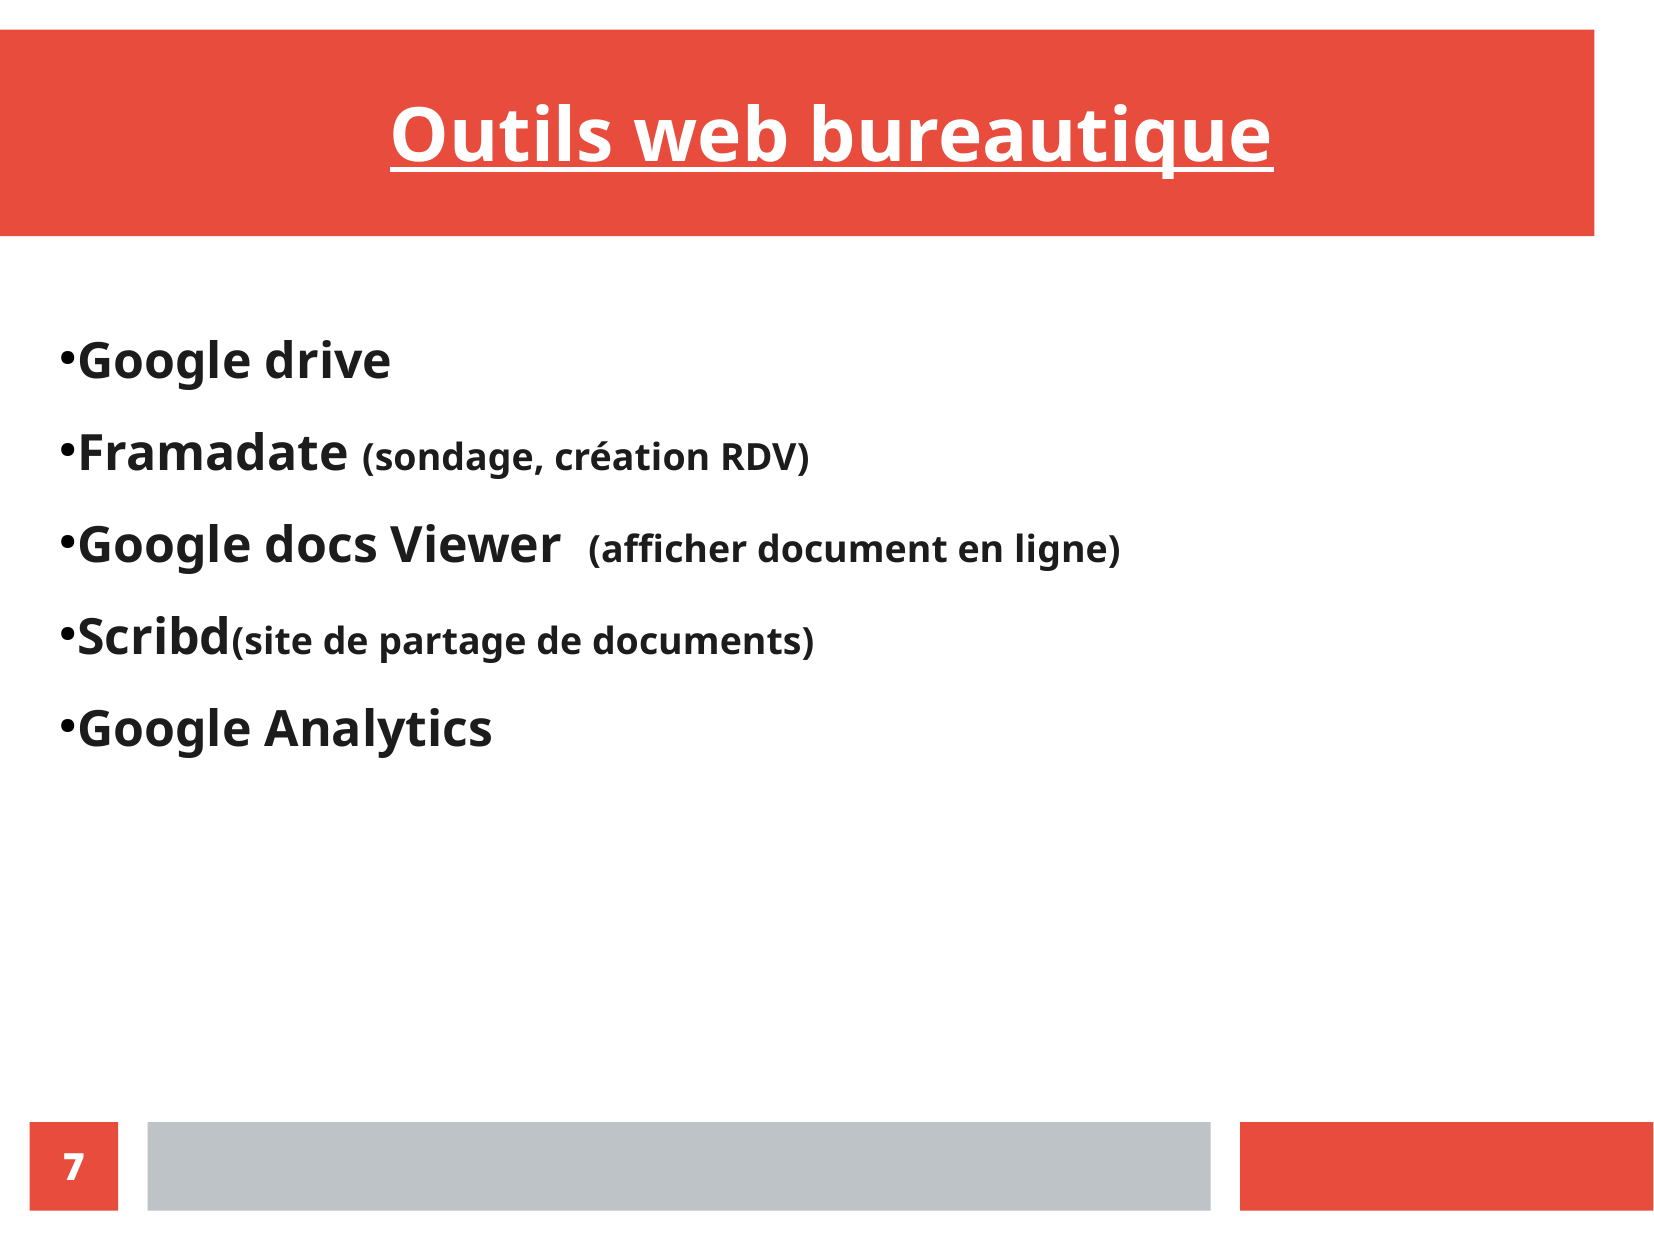

# Outils web bureautique
Google drive
Framadate (sondage, création RDV)
Google docs Viewer (afficher document en ligne)
Scribd(site de partage de documents)
Google Analytics
7